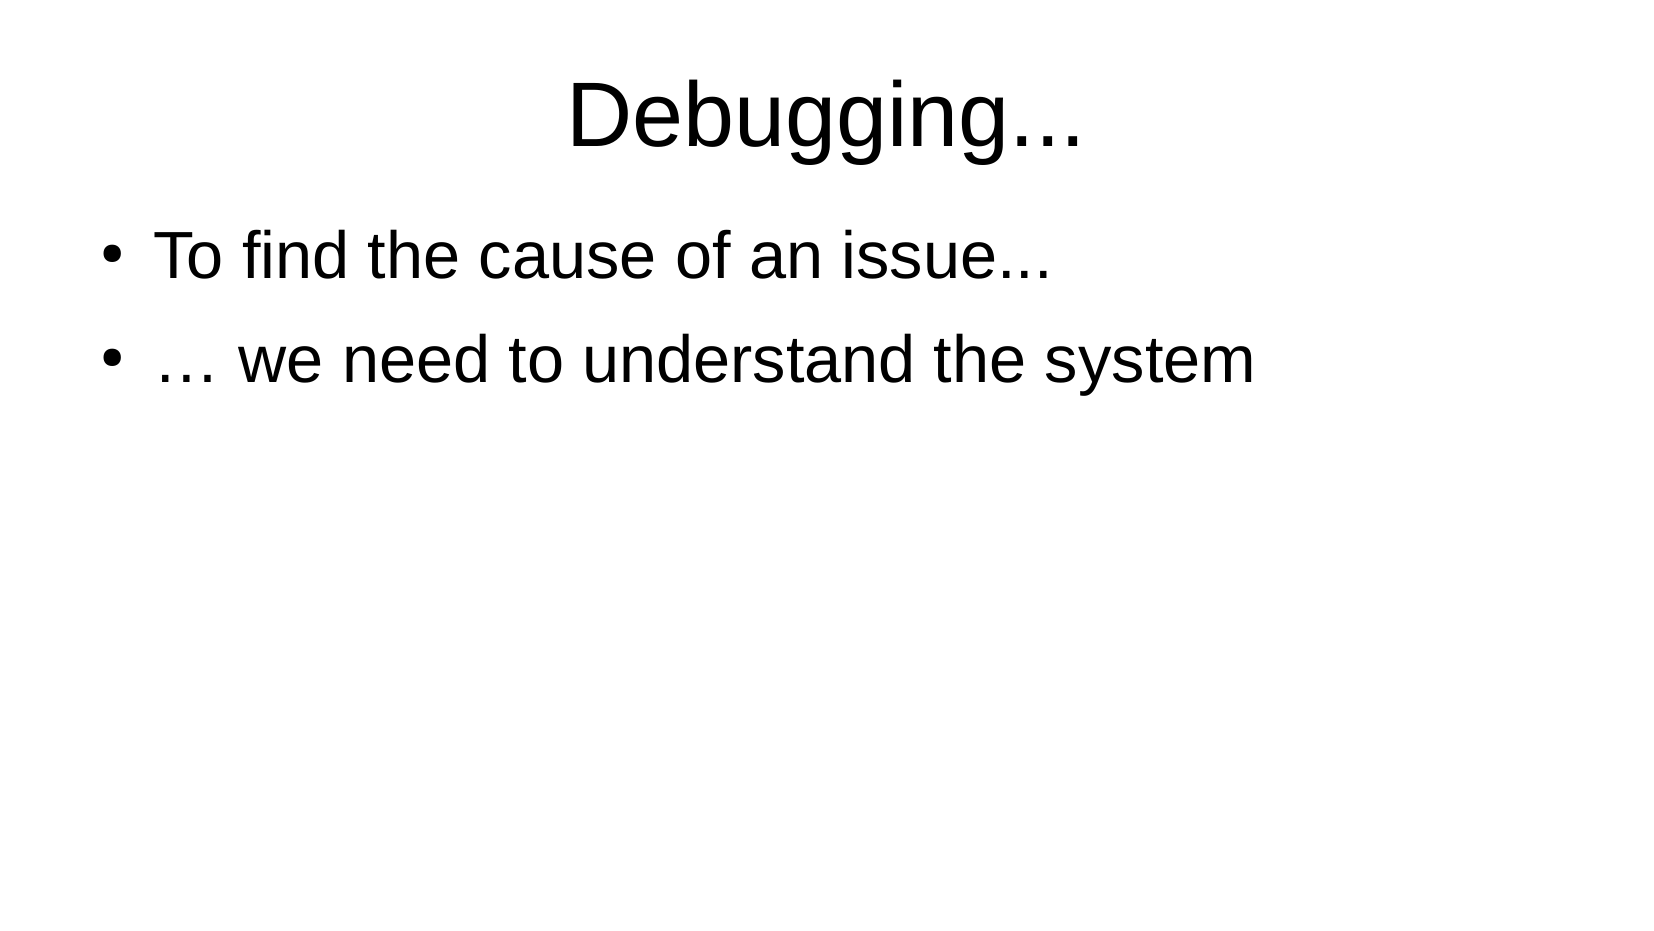

# Debugging...
To find the cause of an issue...
… we need to understand the system